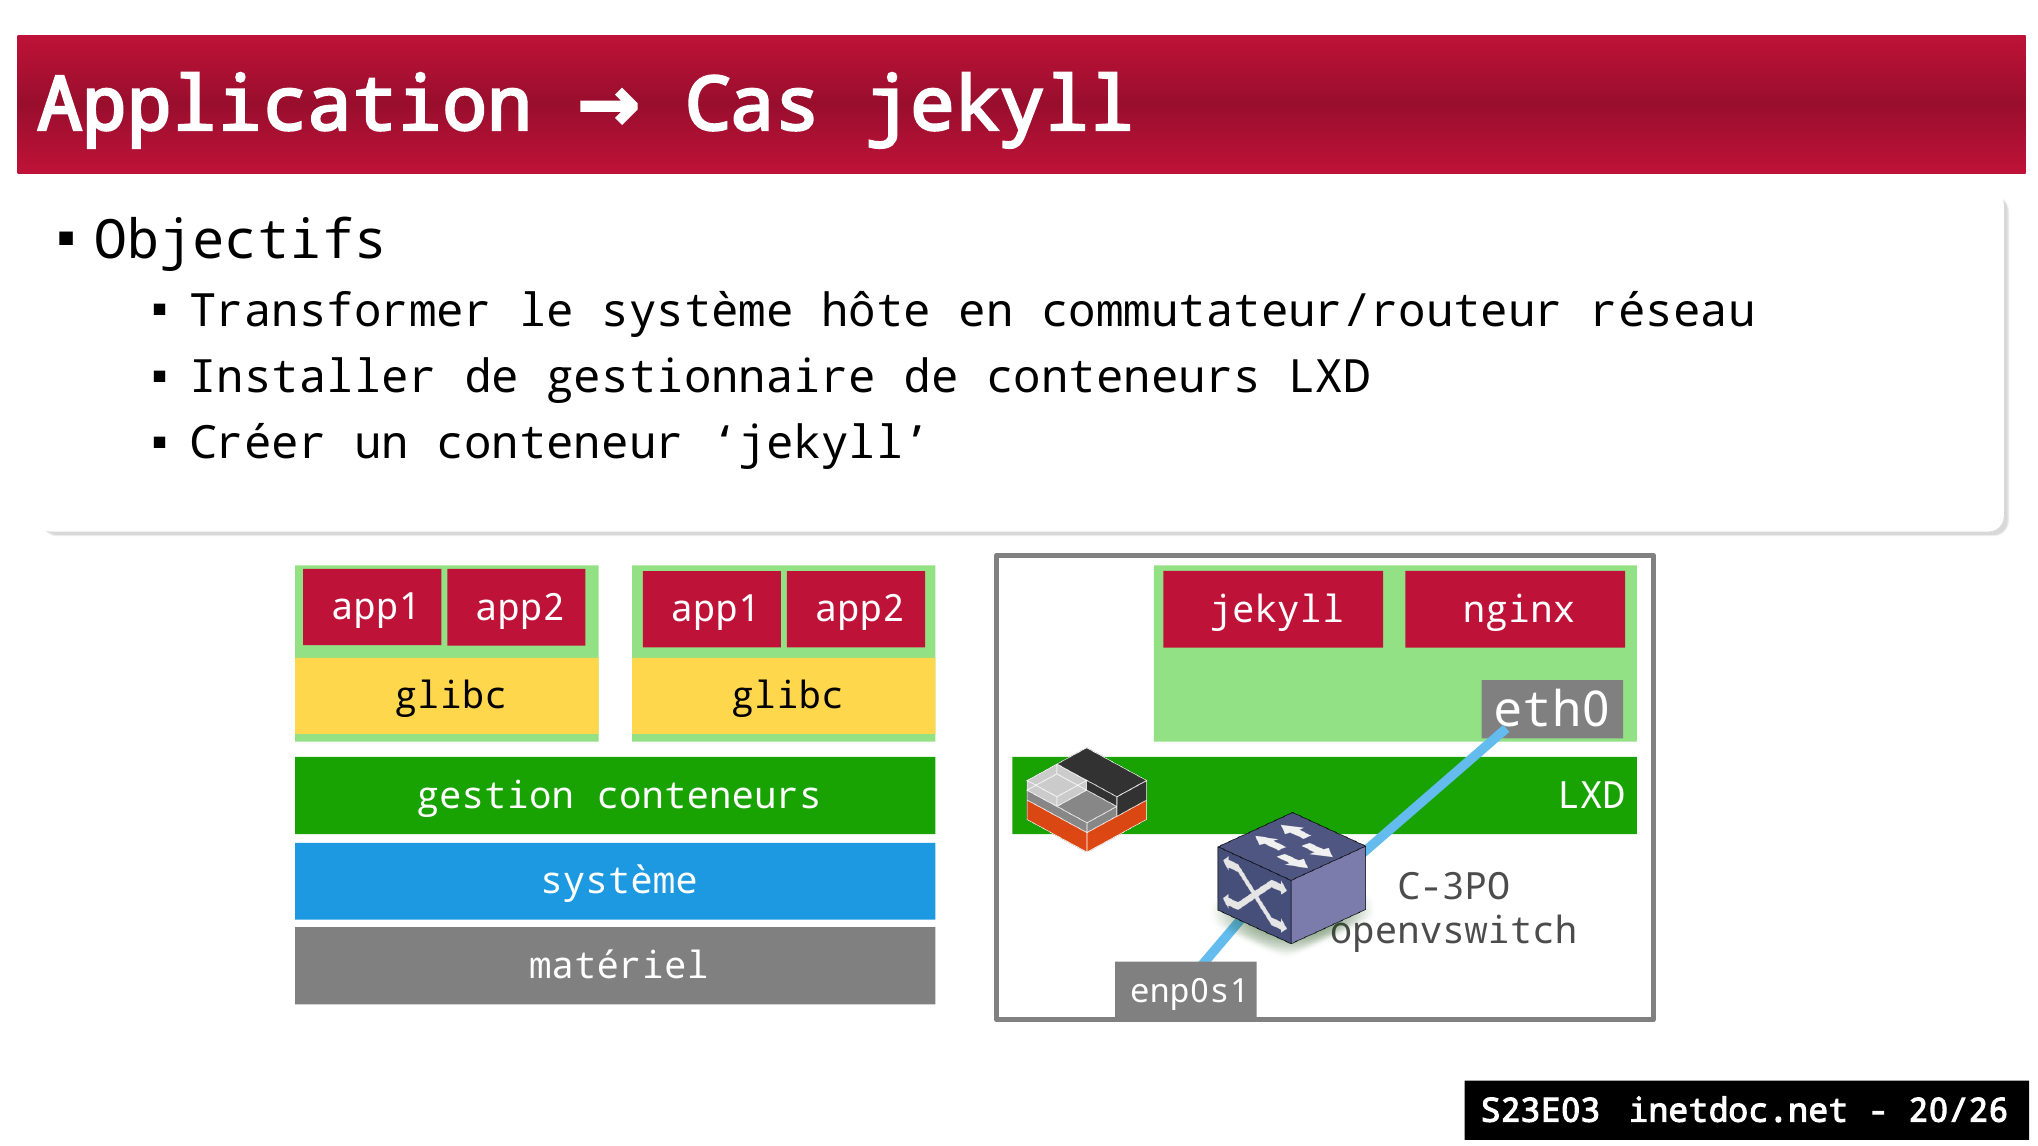

Application → Cas jekyll
Objectifs
Transformer le système hôte en commutateur/routeur réseau
Installer de gestionnaire de conteneurs LXD
Créer un conteneur ‘jekyll’
app1
app2
app1
app2
jekyll
nginx
glibc
glibc
eth0
gestion conteneurs
LXD
système
C-3PO
openvswitch
matériel
enp0s1
S23E03	inetdoc.net - /26